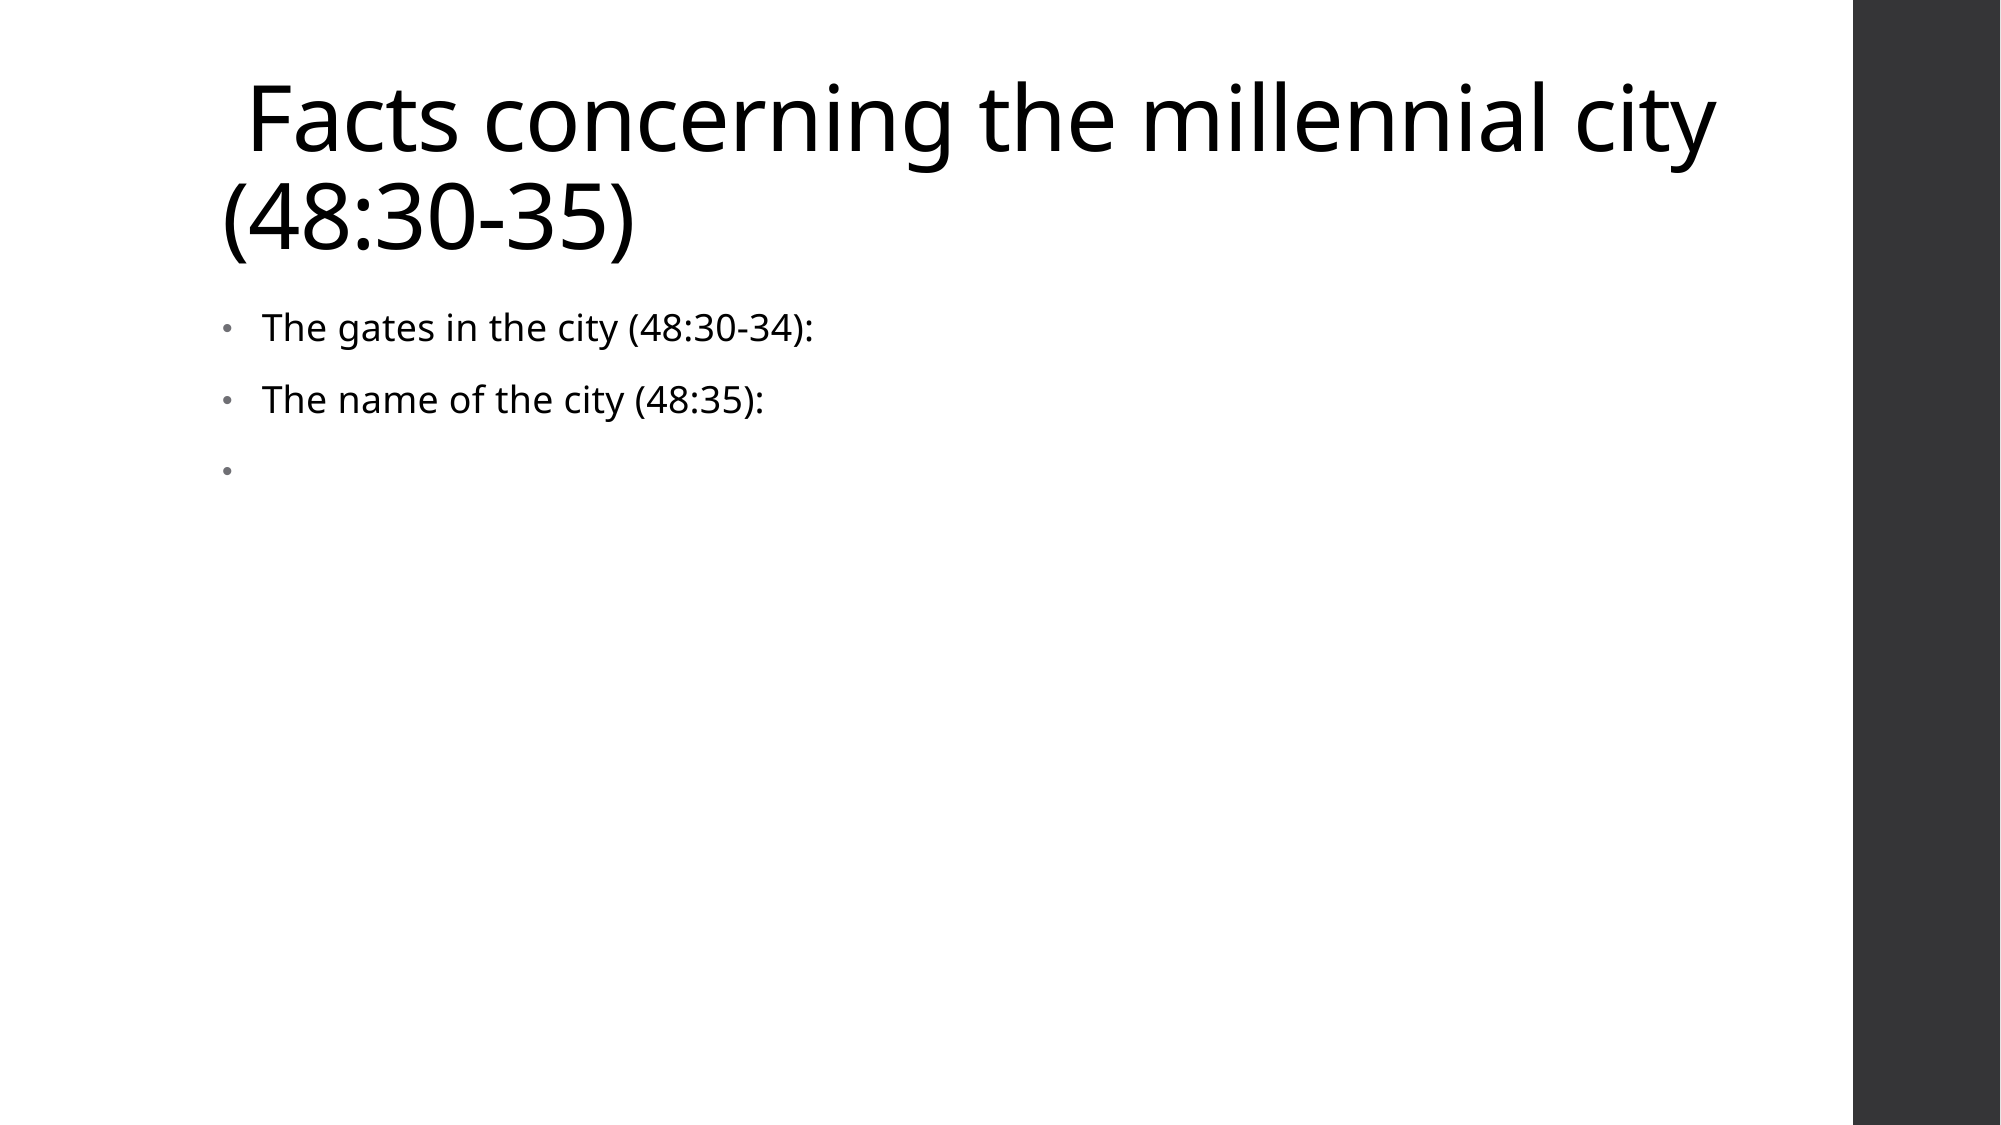

# Facts concerning the millennial city (48:30-35)
 The gates in the city (48:30-34):
 The name of the city (48:35):